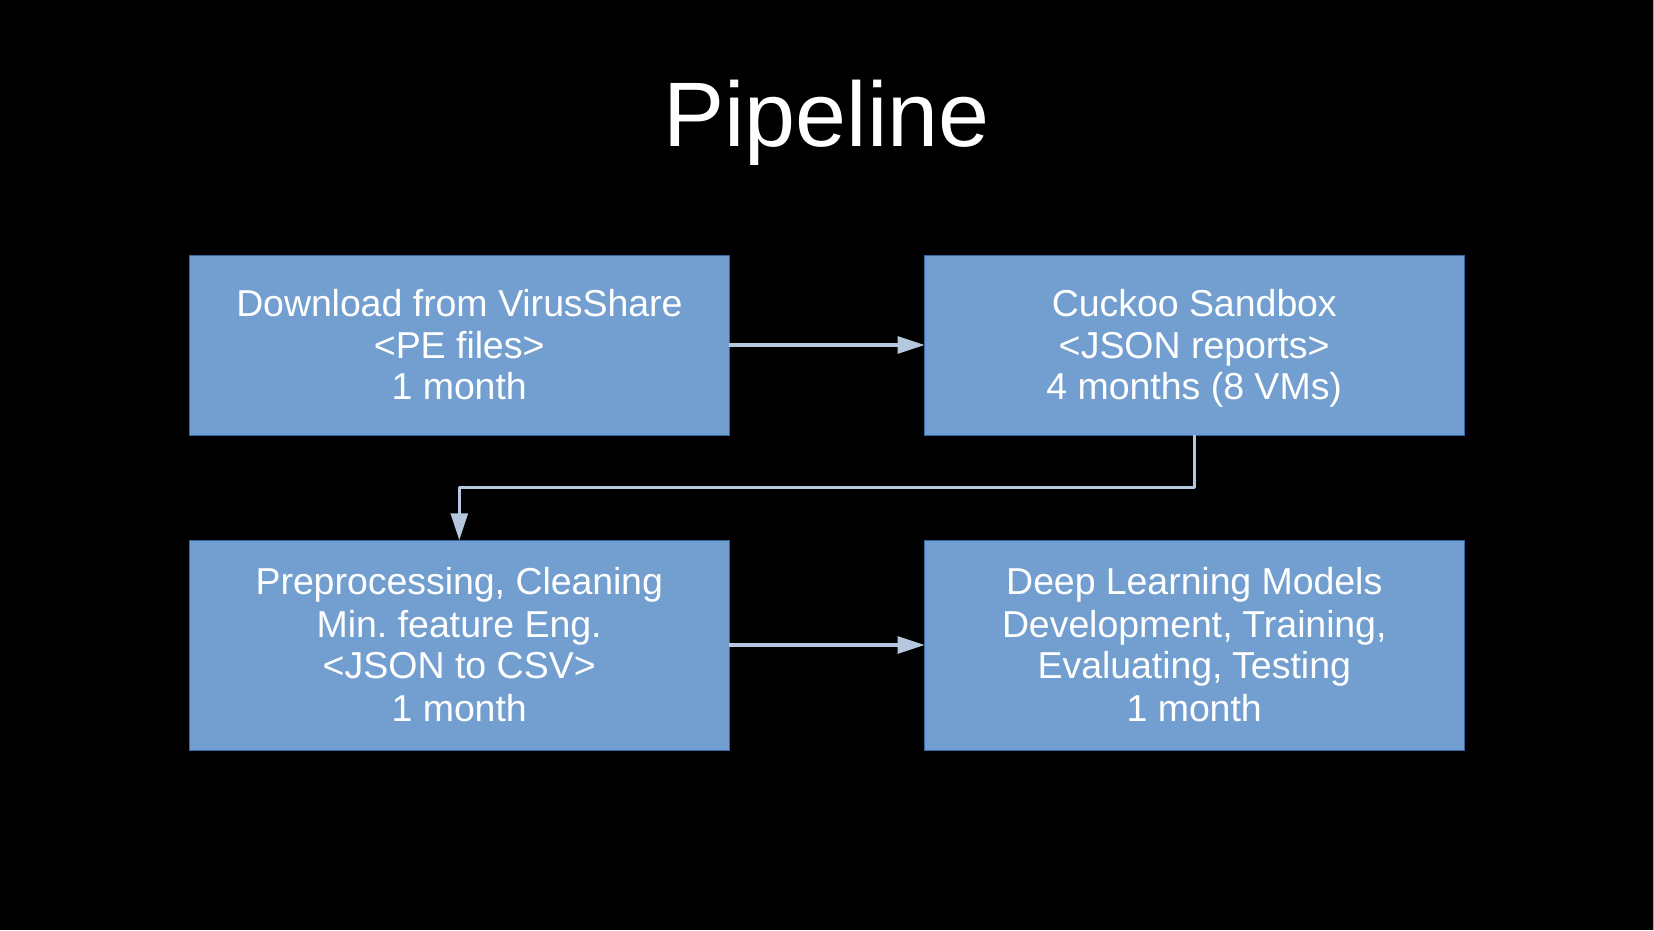

# Pipeline
Download from VirusShare
<PE files>
1 month
Cuckoo Sandbox
<JSON reports>
4 months (8 VMs)
Preprocessing, Cleaning
Min. feature Eng.
<JSON to CSV>
1 month
Deep Learning Models
Development, Training,
Evaluating, Testing
1 month